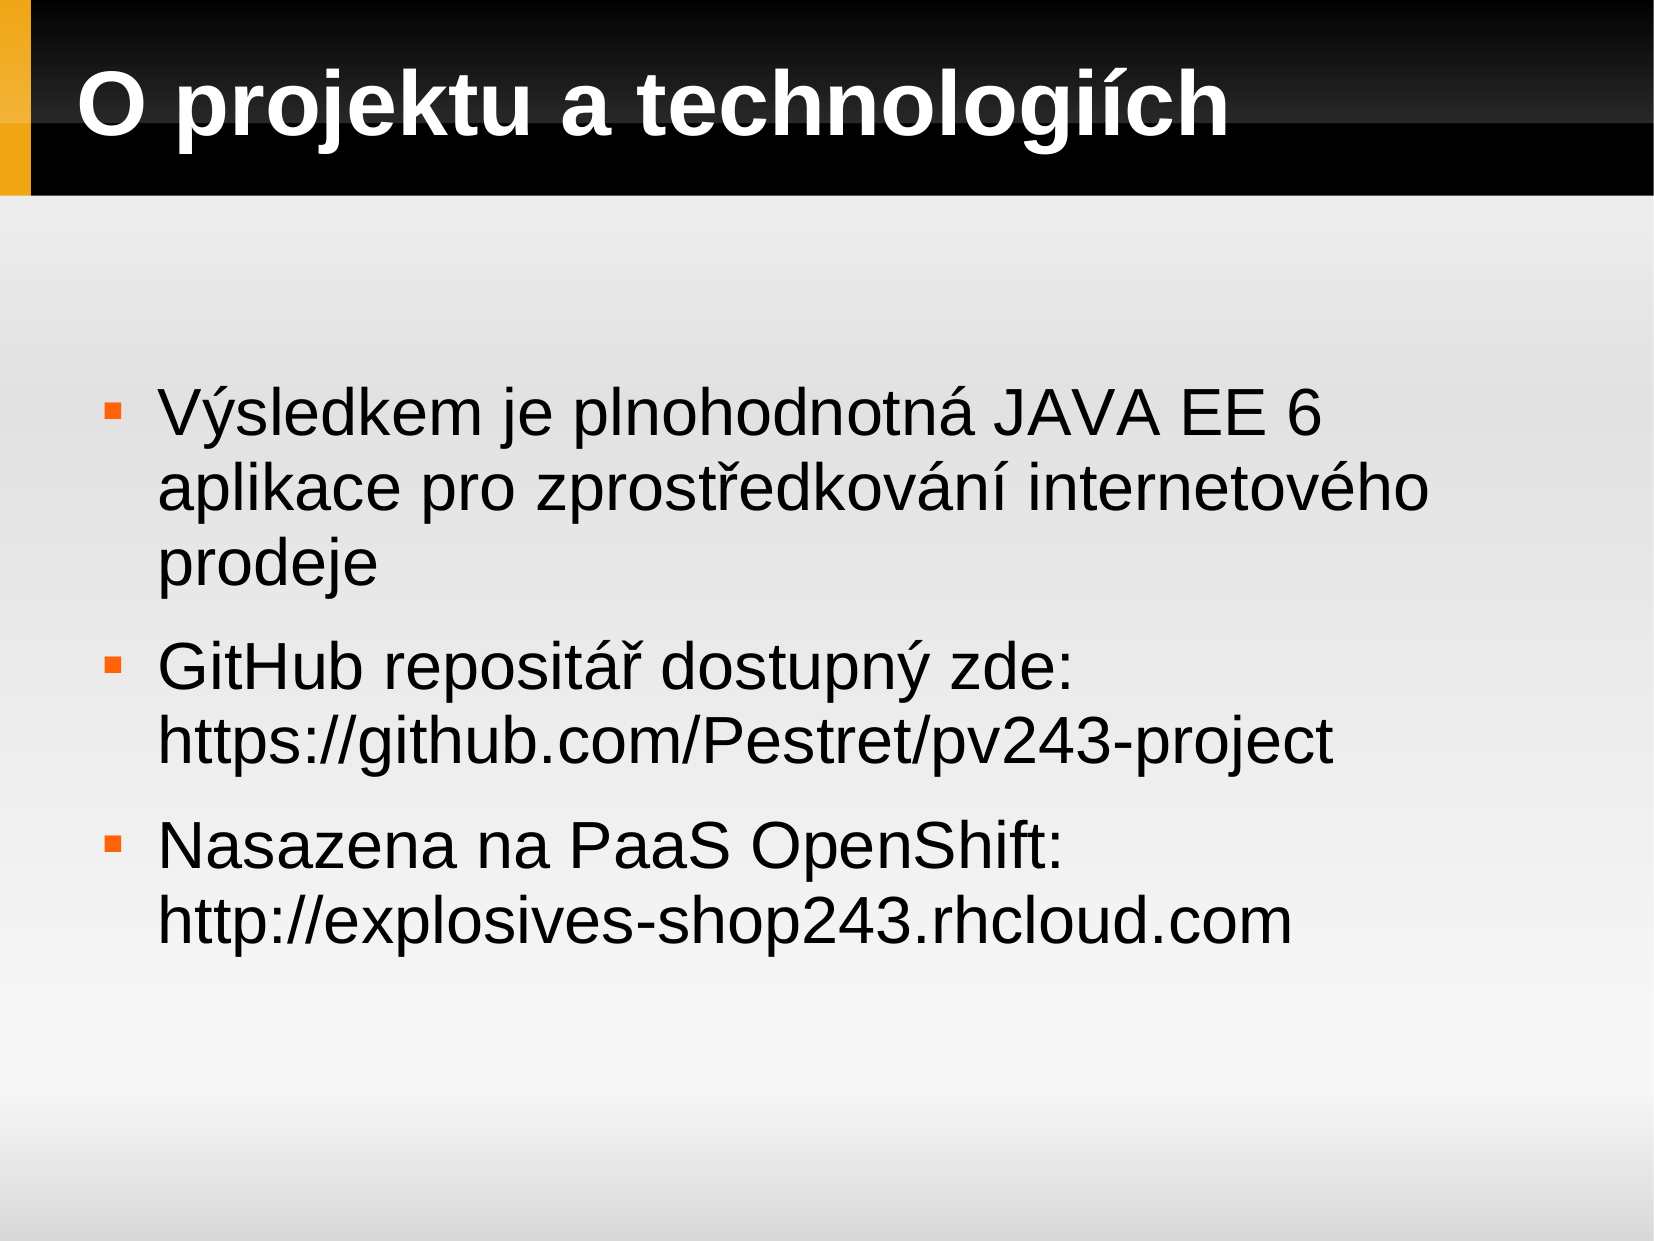

# O projektu a technologiích
Výsledkem je plnohodnotná JAVA EE 6 aplikace pro zprostředkování internetového prodeje
GitHub repositář dostupný zde: https://github.com/Pestret/pv243-project
Nasazena na PaaS OpenShift: http://explosives-shop243.rhcloud.com